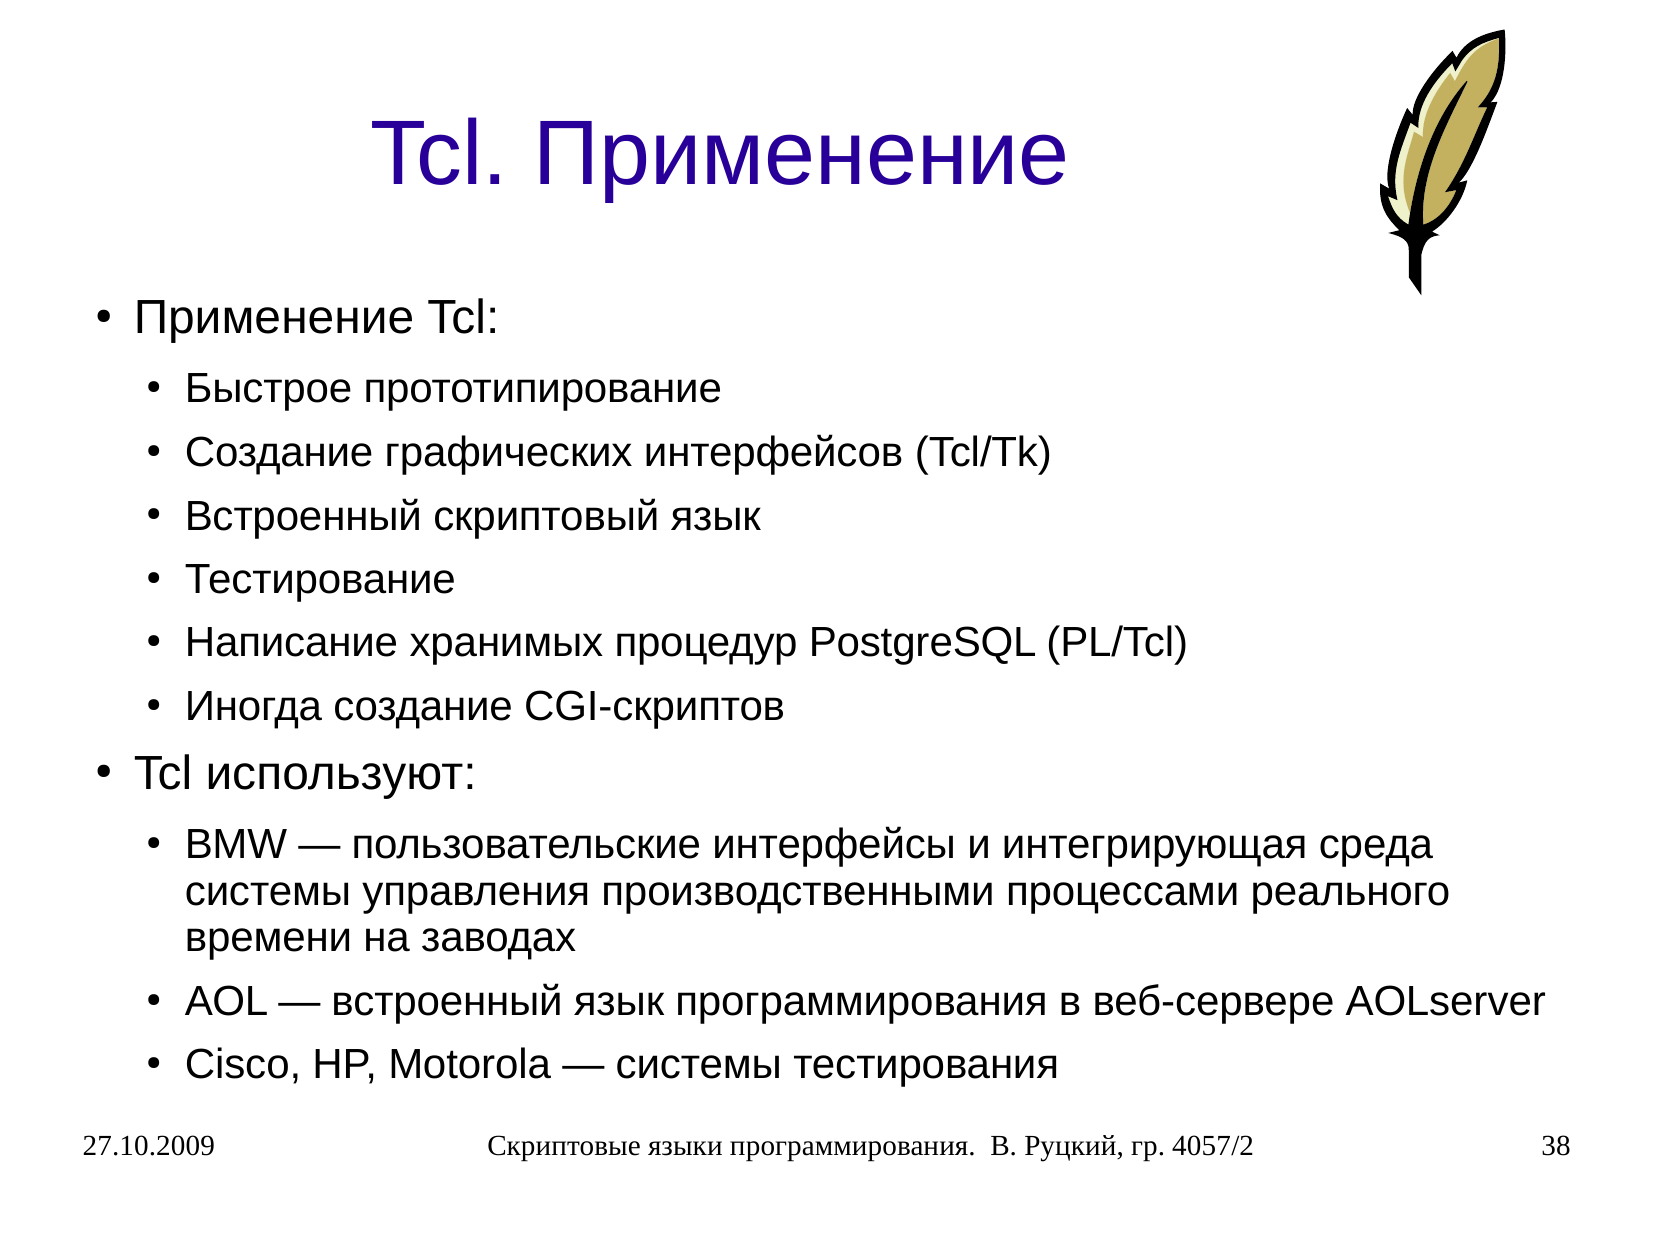

# Tcl. Применение
Применение Tcl:
Быстрое прототипирование
Создание графических интерфейсов (Tcl/Tk)
Встроенный скриптовый язык
Тестирование
Написание хранимых процедур PostgreSQL (PL/Tcl)
Иногда создание CGI-скриптов
Tcl используют:
BMW — пользовательские интерфейсы и интегрирующая среда системы управления производственными процессами реального времени на заводах
AOL — встроенный язык программирования в веб-сервере AOLserver
Cisco, HP, Motorola — системы тестирования
27.10.2009
Скриптовые языки программирования. В. Руцкий, гр. 4057/2
38